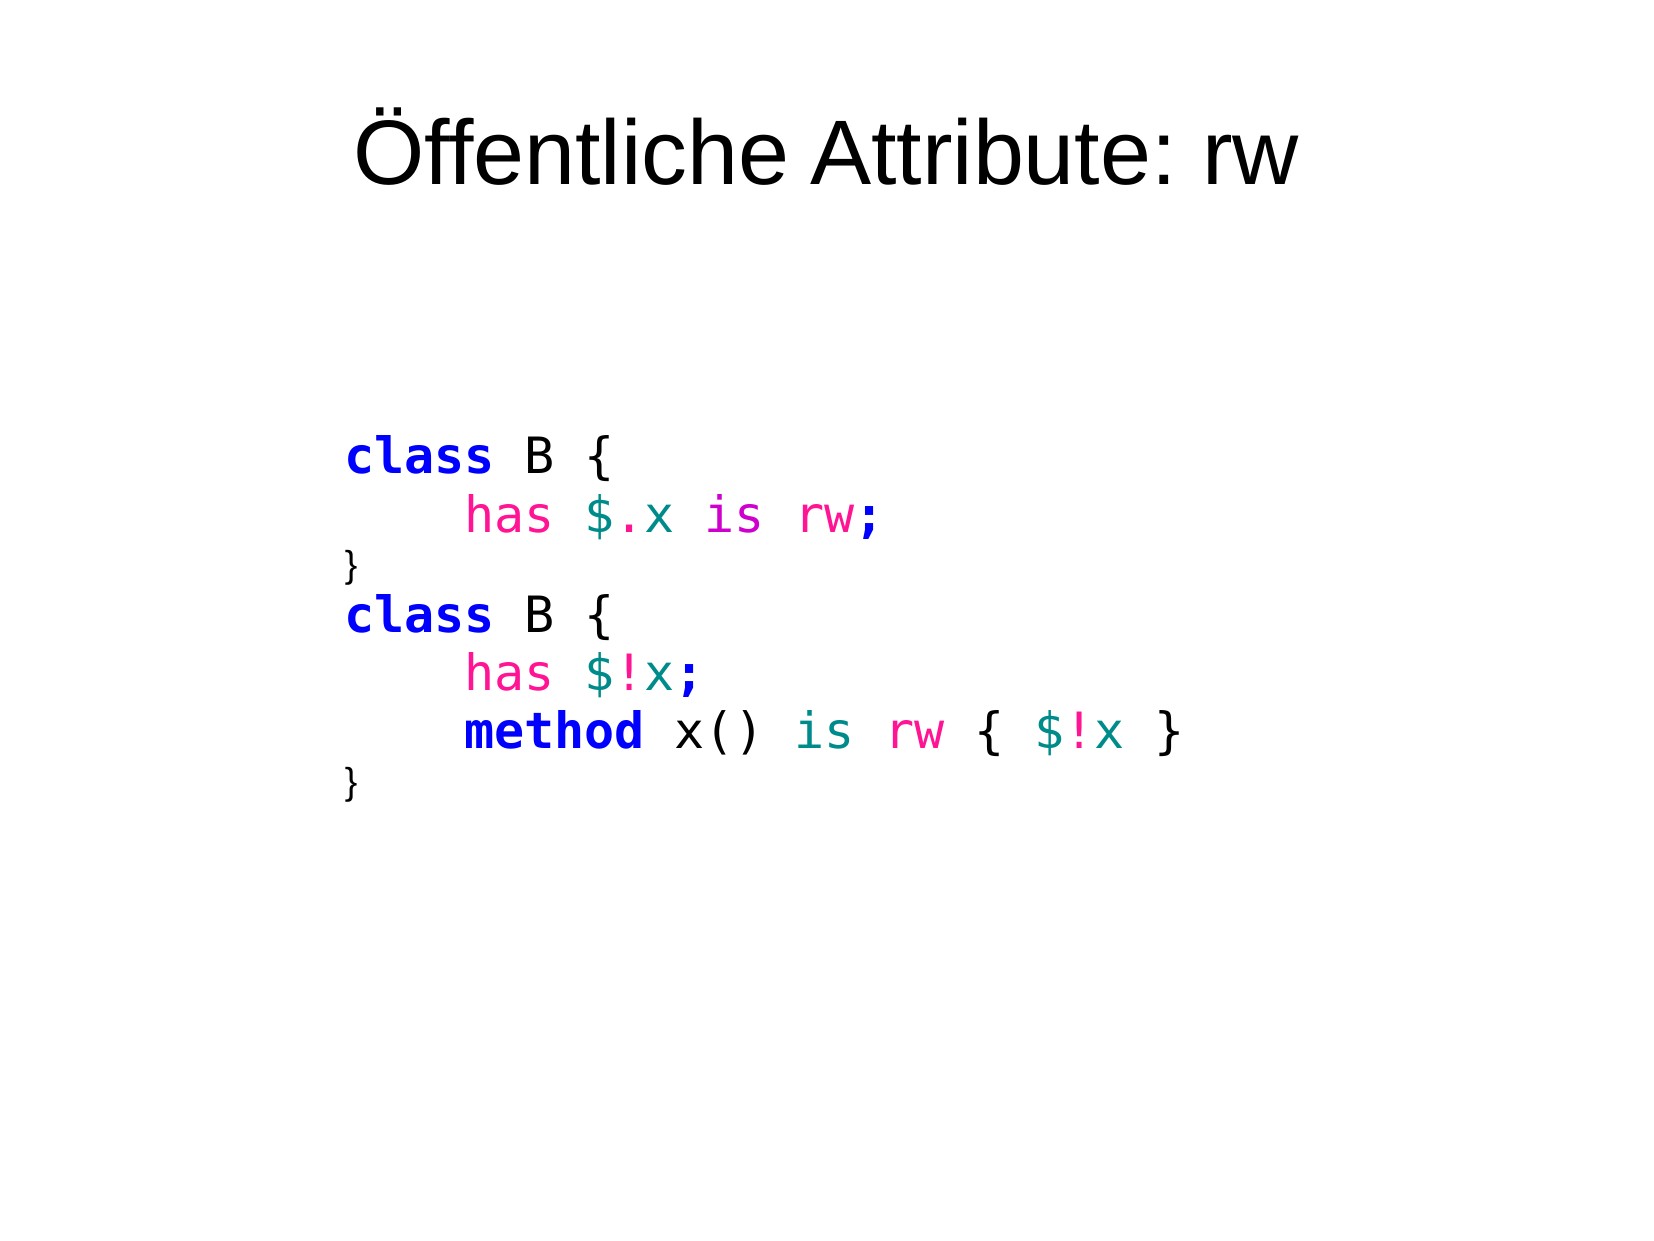

# Öffentliche Attribute: rw
class B {
 has $.x is rw;
}
class B {
 has $!x;
 method x() is rw { $!x }
}